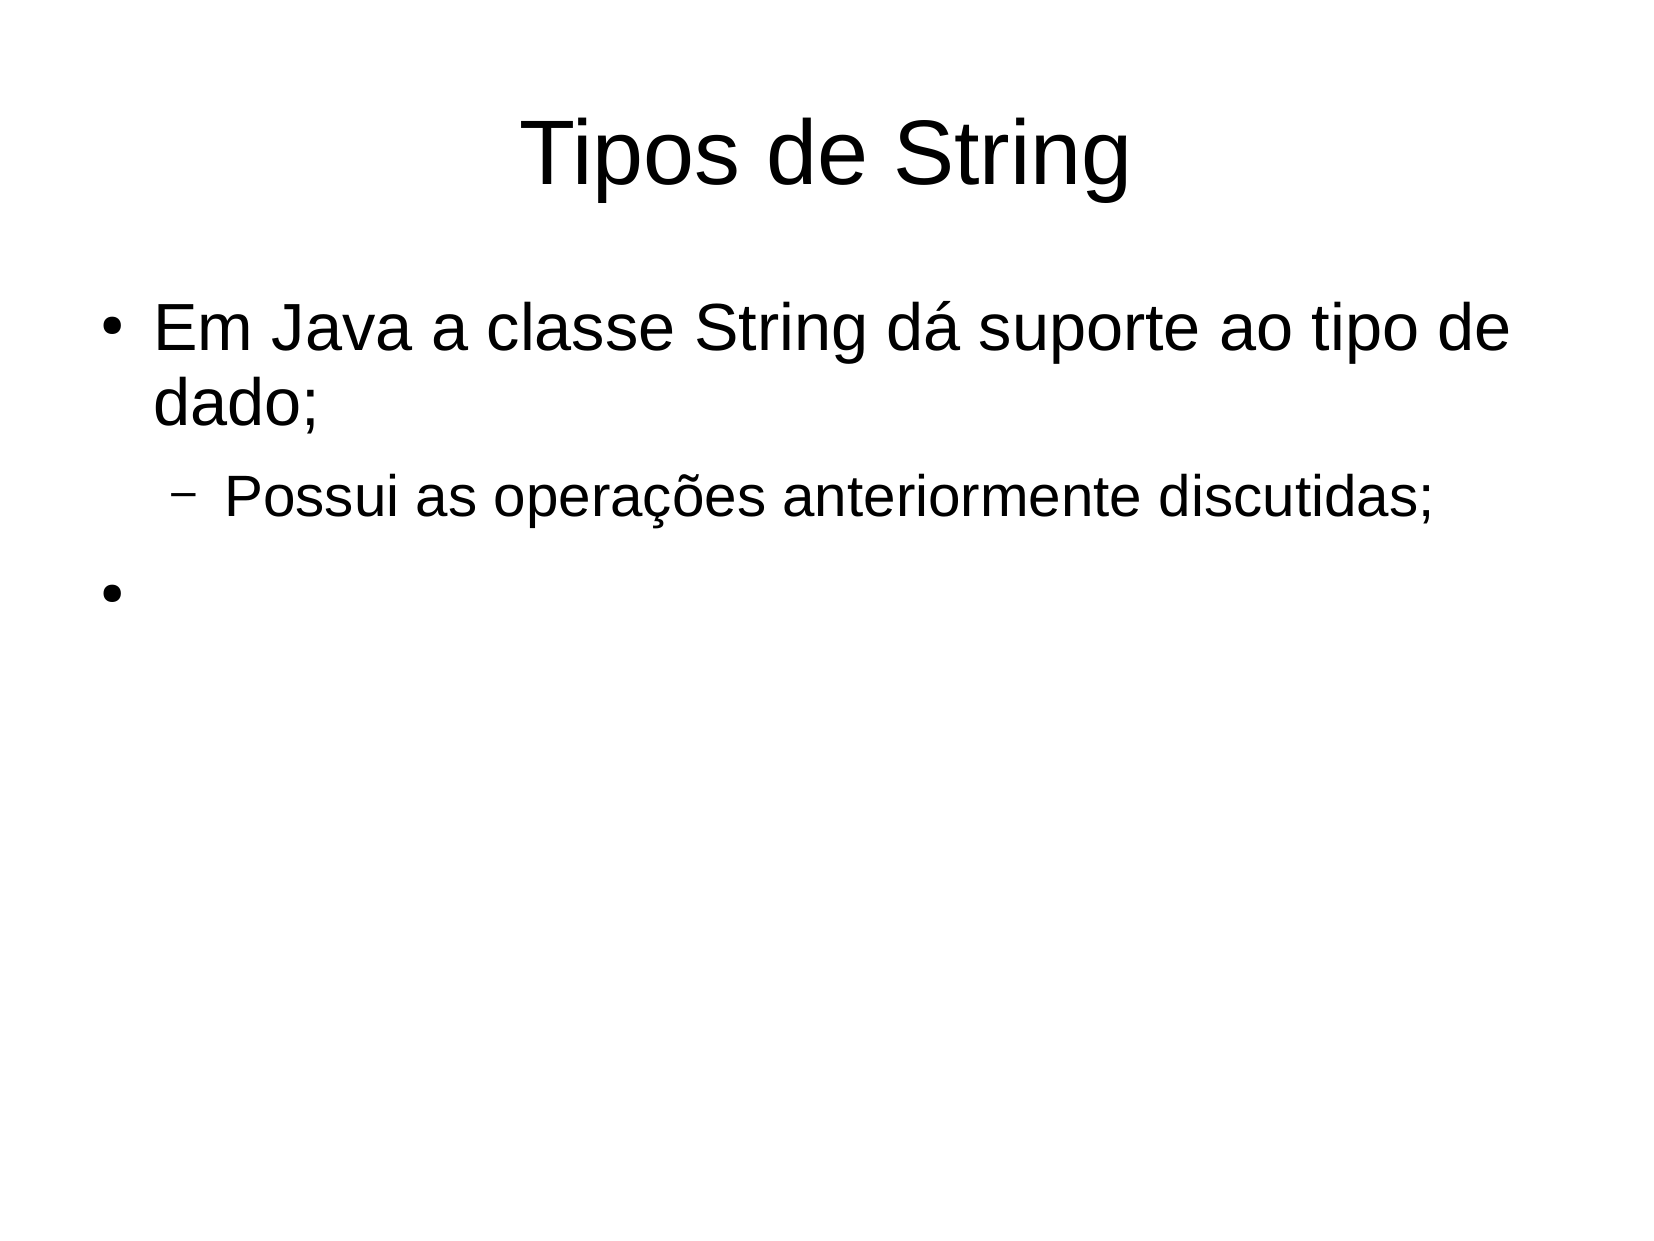

# Tipos de String
Em Java a classe String dá suporte ao tipo de dado;
Possui as operações anteriormente discutidas;